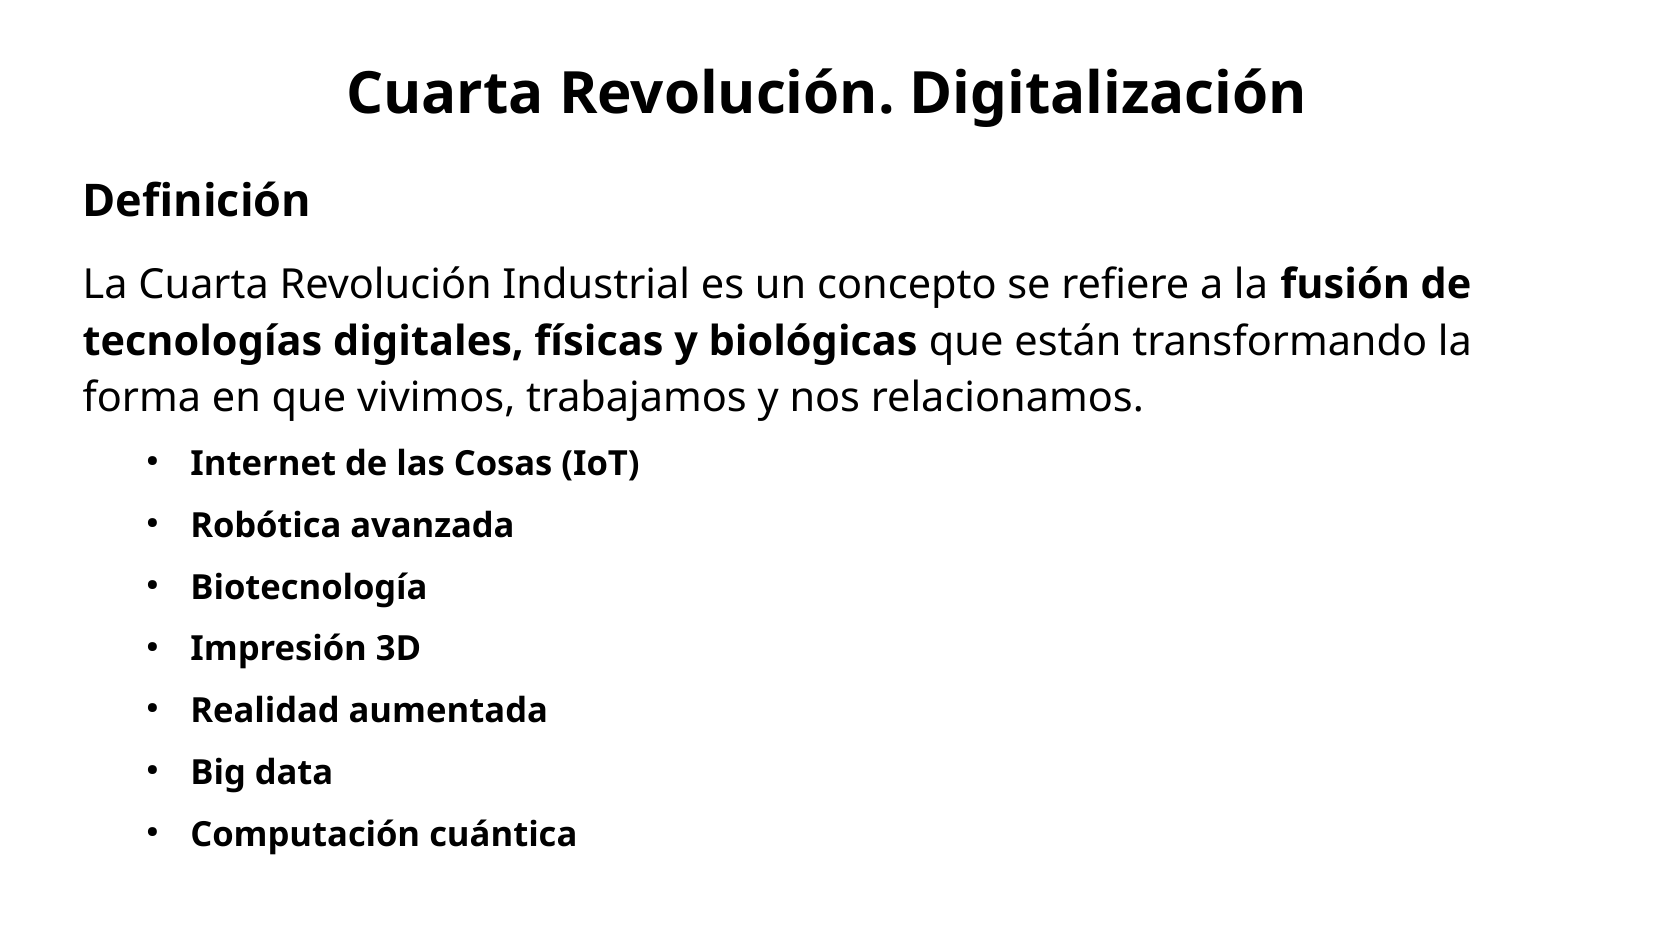

# Cuarta Revolución. Digitalización
Definición
La Cuarta Revolución Industrial es un concepto se refiere a la fusión de tecnologías digitales, físicas y biológicas que están transformando la forma en que vivimos, trabajamos y nos relacionamos.
Internet de las Cosas (IoT)
Robótica avanzada
Biotecnología
Impresión 3D
Realidad aumentada
Big data
Computación cuántica